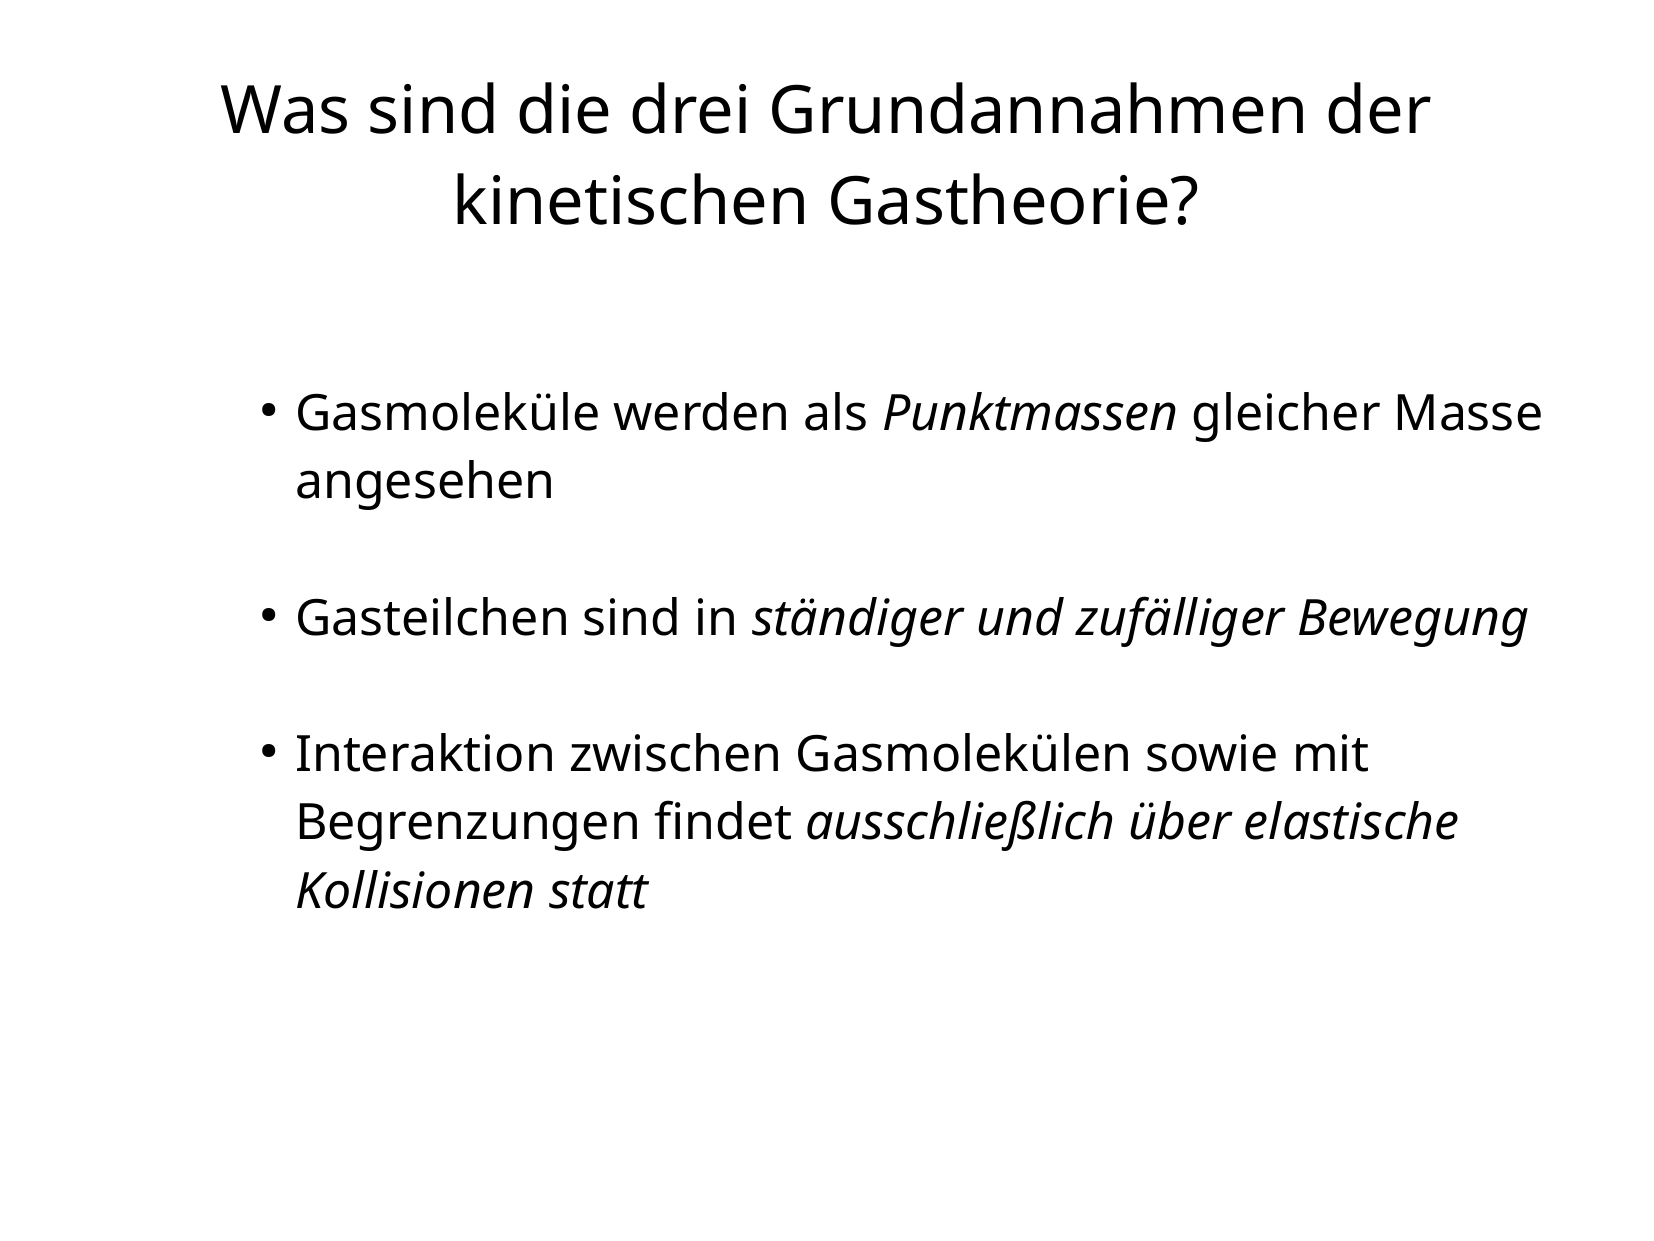

# Was sind die drei Grundannahmen der kinetischen Gastheorie?
Gasmoleküle werden als Punktmassen gleicher Masse angesehen
Gasteilchen sind in ständiger und zufälliger Bewegung
Interaktion zwischen Gasmolekülen sowie mit Begrenzungen findet ausschließlich über elastische Kollisionen statt